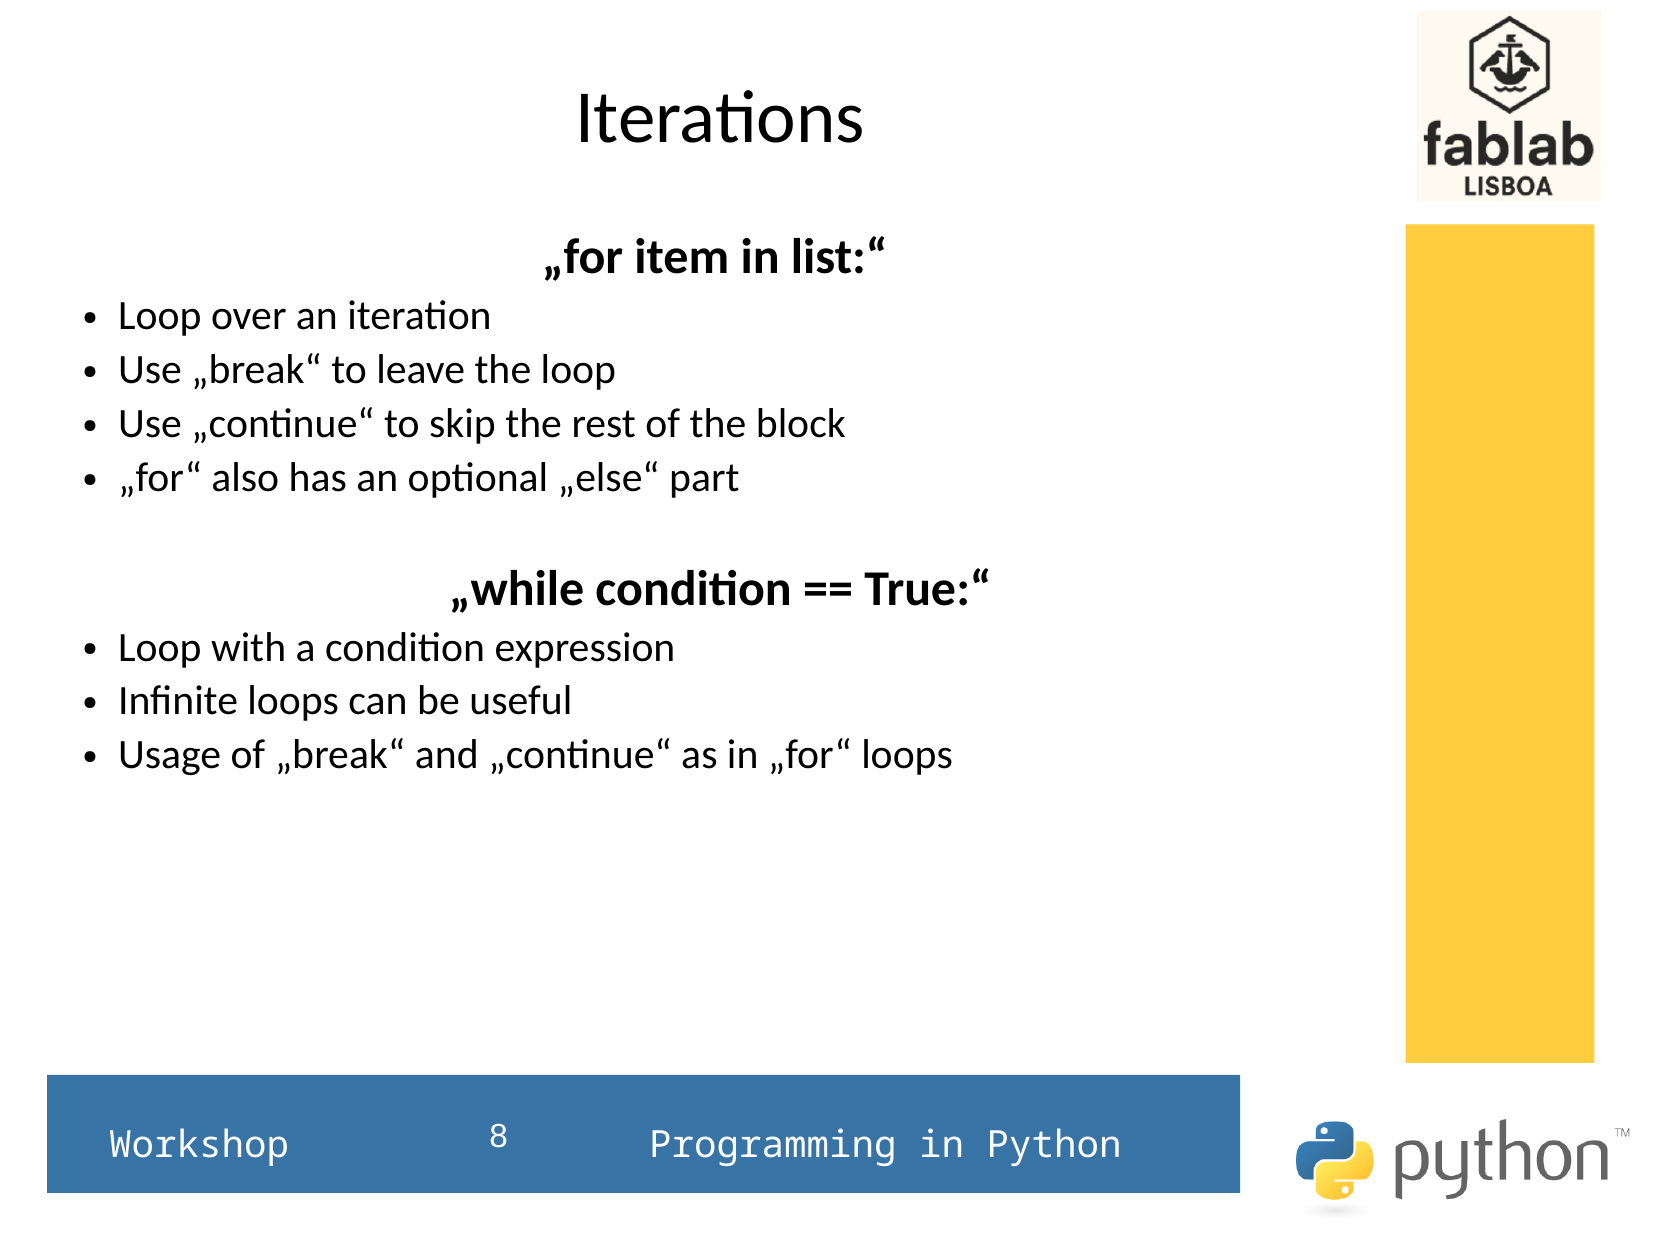

# Iterations
„for item in list:“
Loop over an iteration
Use „break“ to leave the loop
Use „continue“ to skip the rest of the block
„for“ also has an optional „else“ part
„while condition == True:“
Loop with a condition expression
Infinite loops can be useful
Usage of „break“ and „continue“ as in „for“ loops
Workshop Programming in Python